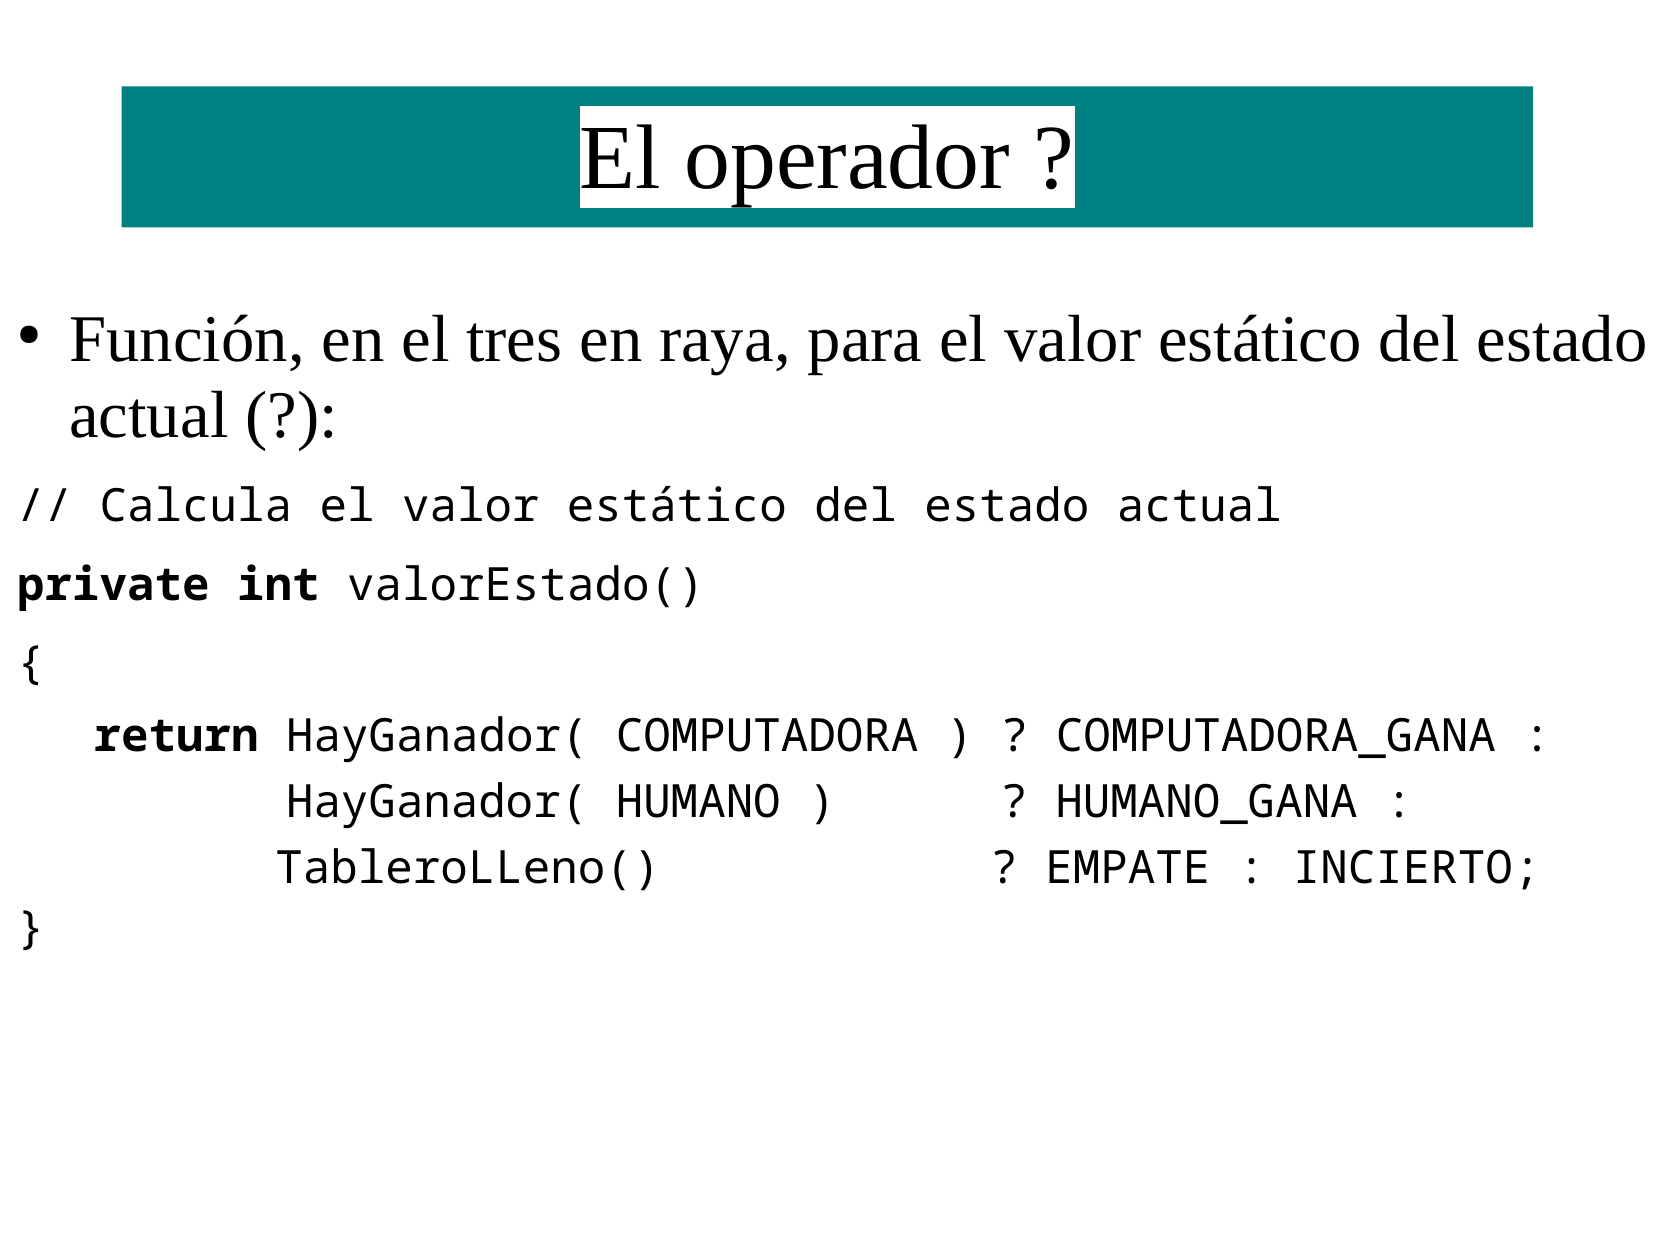

# El operador ?
Función, en el tres en raya, para el valor estático del estado actual (?):
// Calcula el valor estático del estado actual
private int valorEstado()
{
return HayGanador( COMPUTADORA ) ? COMPUTADORA_GANA :
 HayGanador( HUMANO ) ? HUMANO_GANA :
 TableroLLeno() ? EMPATE : INCIERTO;
}